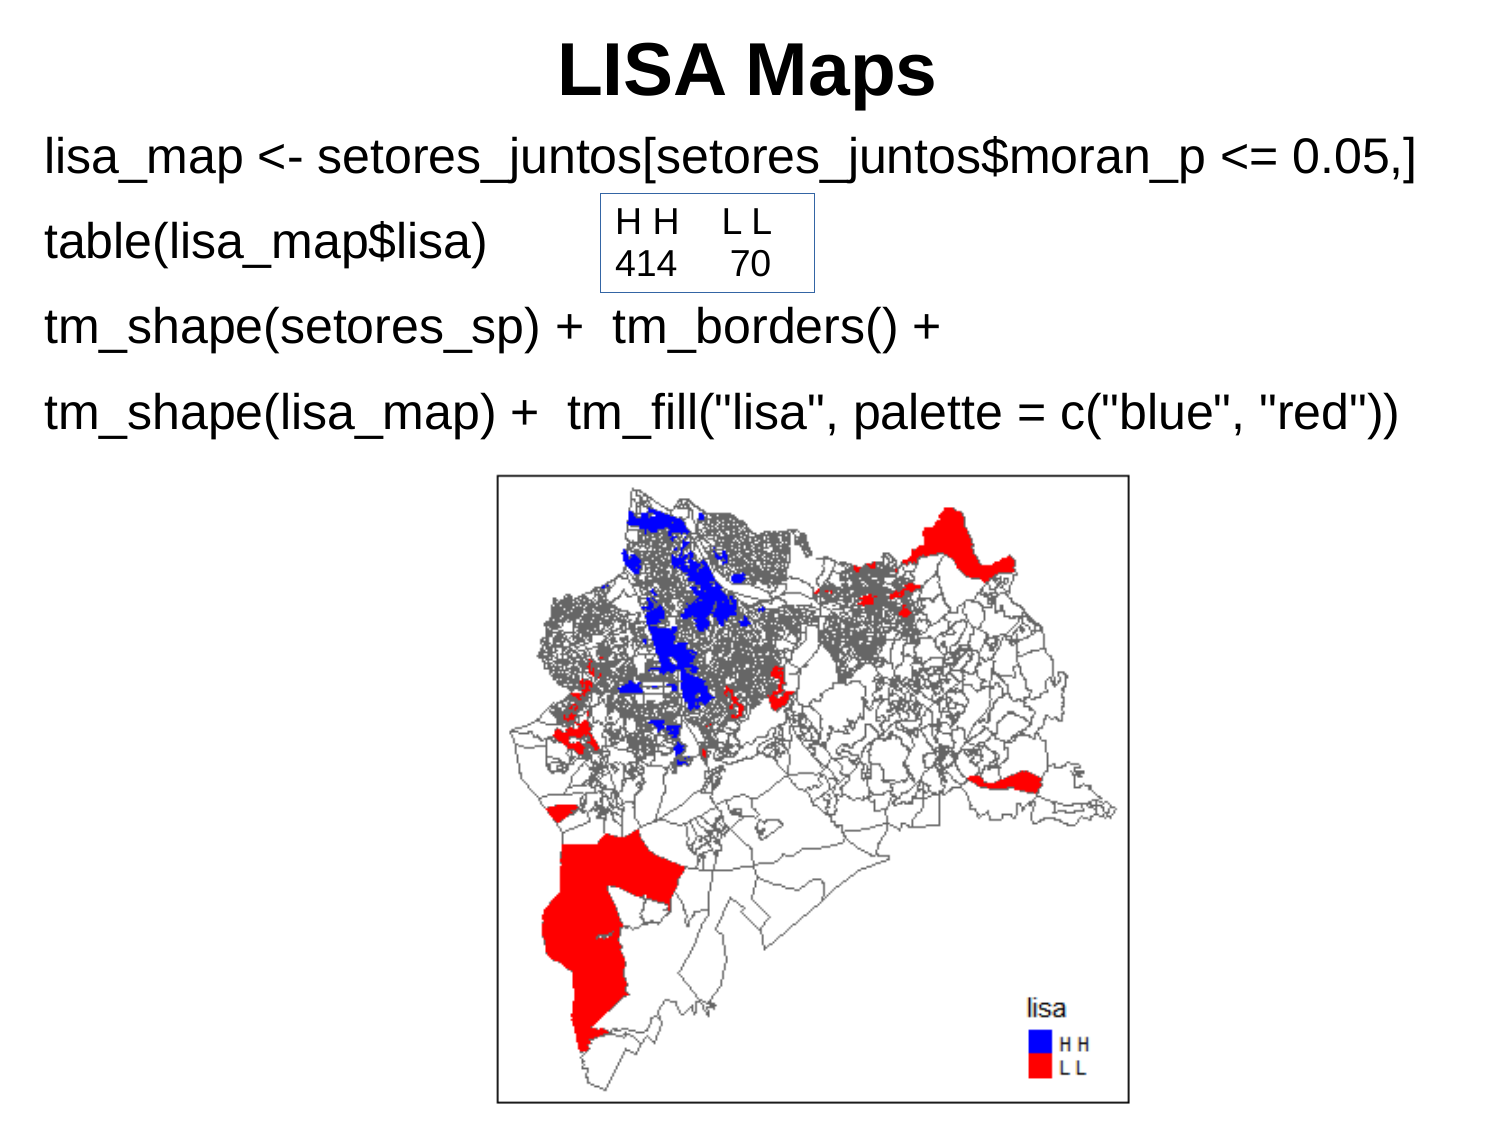

# LISA Maps
lisa_map <- setores_juntos[setores_juntos$moran_p <= 0.05,]
table(lisa_map$lisa)
tm_shape(setores_sp) + tm_borders() +
tm_shape(lisa_map) + tm_fill("lisa", palette = c("blue", "red"))
H H L L
414 70